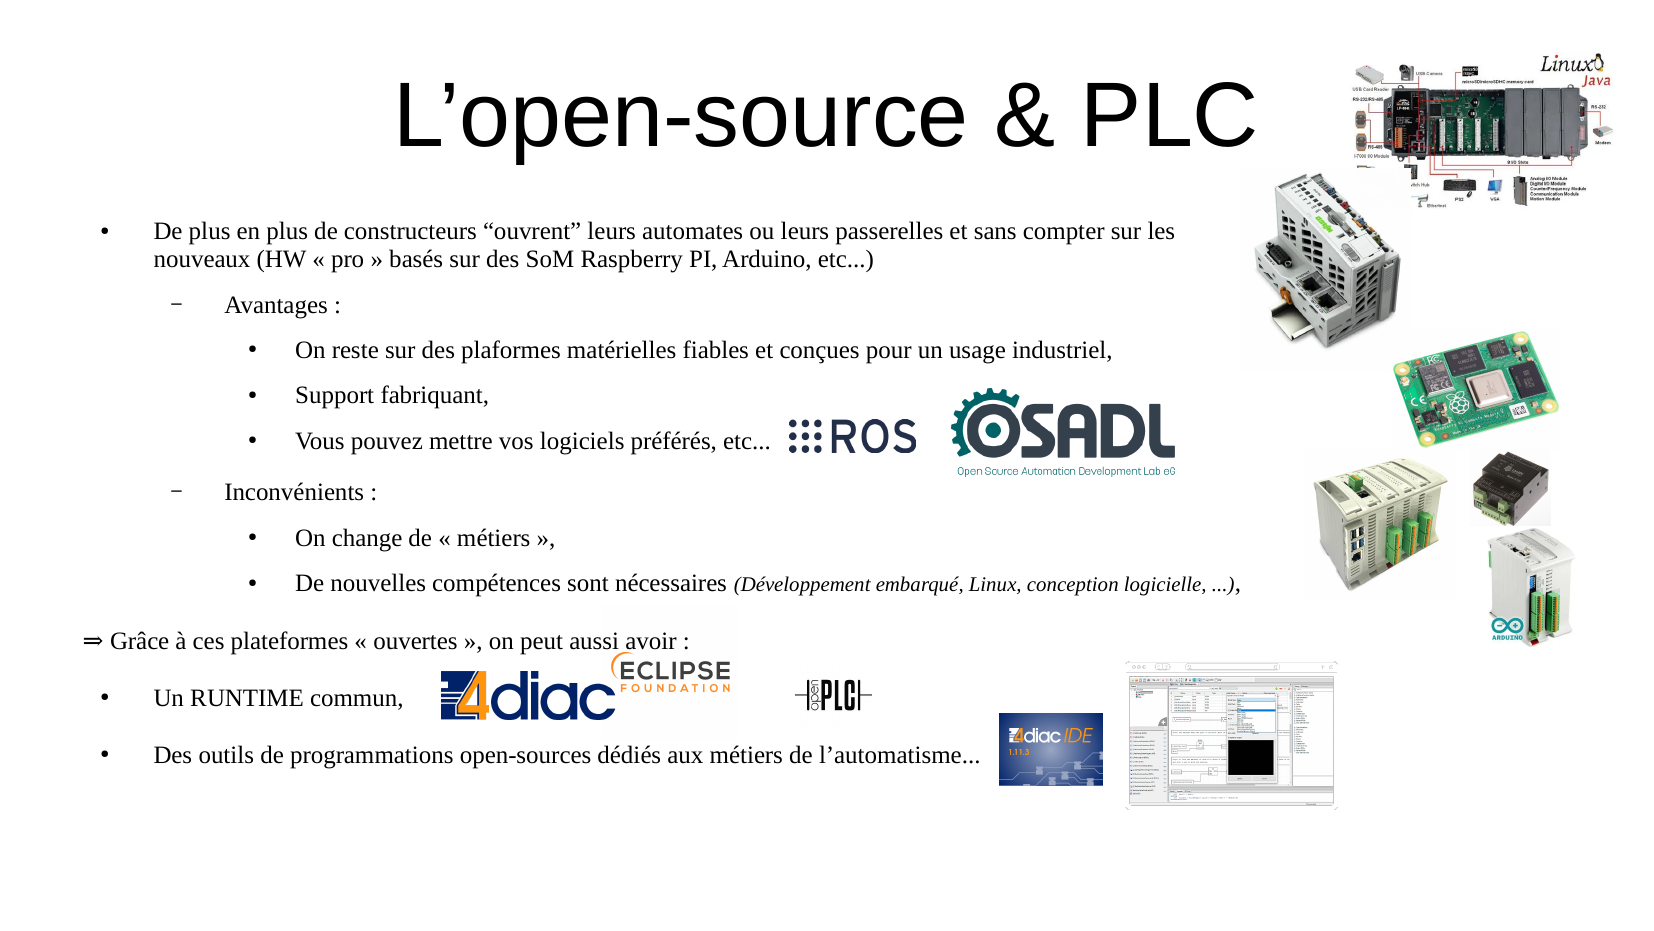

# L’open-source & PLC
De plus en plus de constructeurs “ouvrent” leurs automates ou leurs passerelles et sans compter sur les nouveaux (HW « pro » basés sur des SoM Raspberry PI, Arduino, etc...)
Avantages :
On reste sur des plaformes matérielles fiables et conçues pour un usage industriel,
Support fabriquant,
Vous pouvez mettre vos logiciels préférés, etc...
Inconvénients :
On change de « métiers »,
De nouvelles compétences sont nécessaires (Développement embarqué, Linux, conception logicielle, ...),
⇒ Grâce à ces plateformes « ouvertes », on peut aussi avoir :
Un RUNTIME commun,
Des outils de programmations open-sources dédiés aux métiers de l’automatisme...